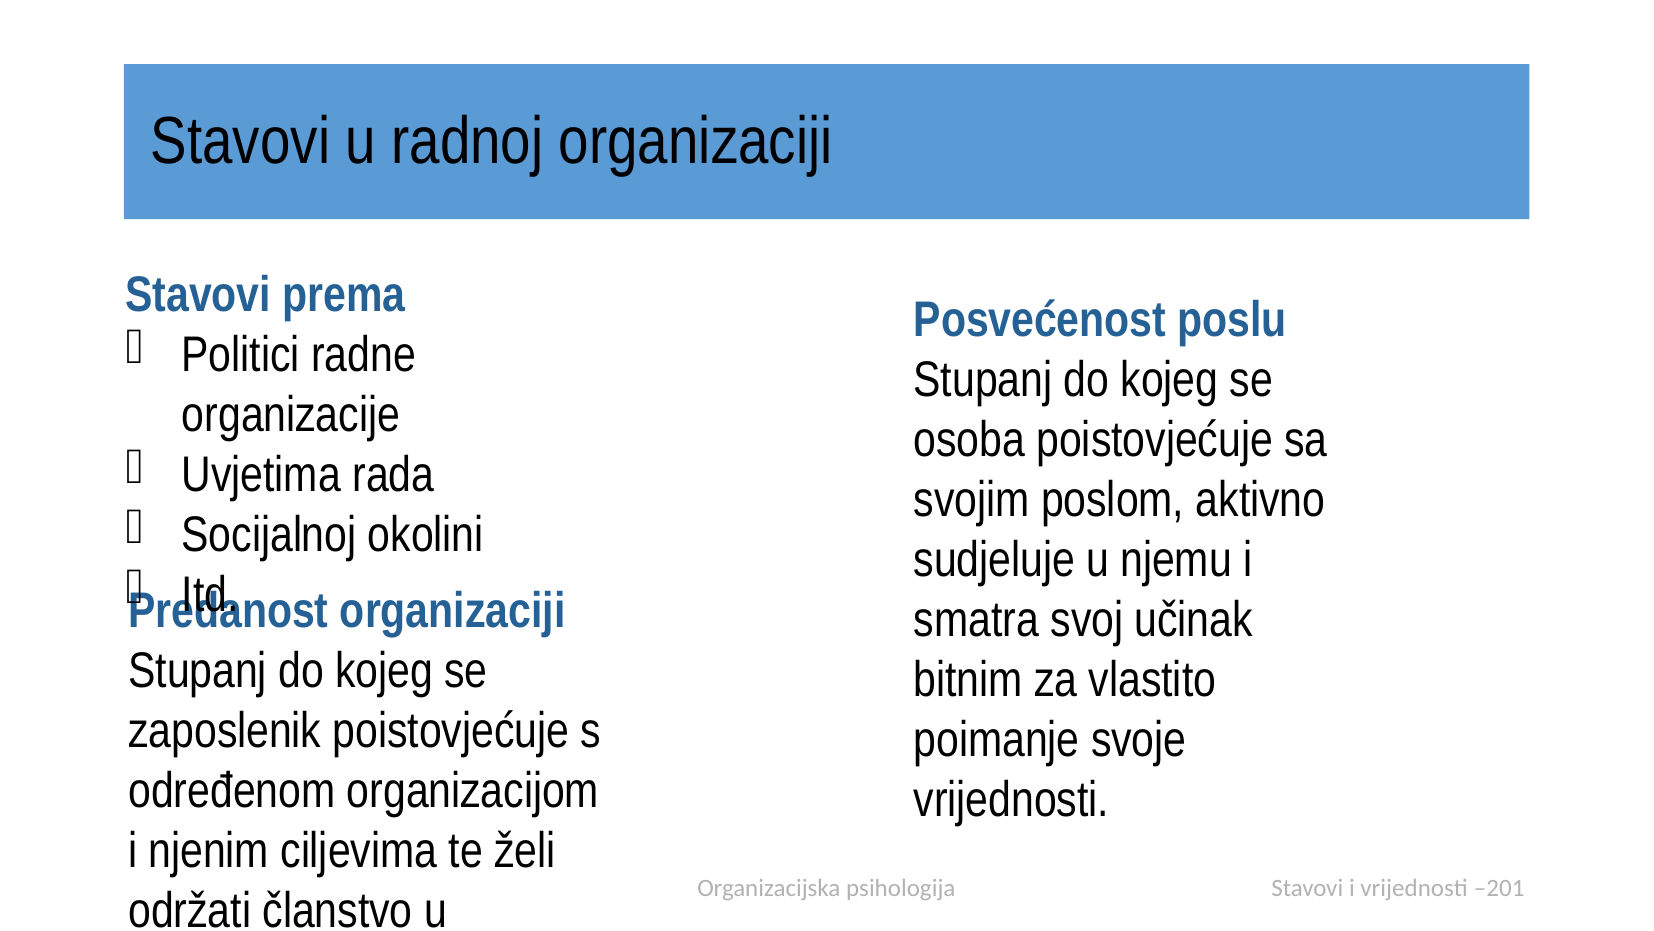

# Stavovi u radnoj organizaciji
Stavovi prema
Politici radne organizacije
Uvjetima rada
Socijalnoj okolini
Itd.
Posvećenost poslu
Stupanj do kojeg se osoba poistovjećuje sa svojim poslom, aktivno sudjeluje u njemu i smatra svoj učinak bitnim za vlastito poimanje svoje vrijednosti.
Predanost organizaciji
Stupanj do kojeg se zaposlenik poistovjećuje s određenom organizacijom i njenim ciljevima te želi održati članstvo u organizaciji.
Organizacijska psihologija
Stavovi i vrijednosti –